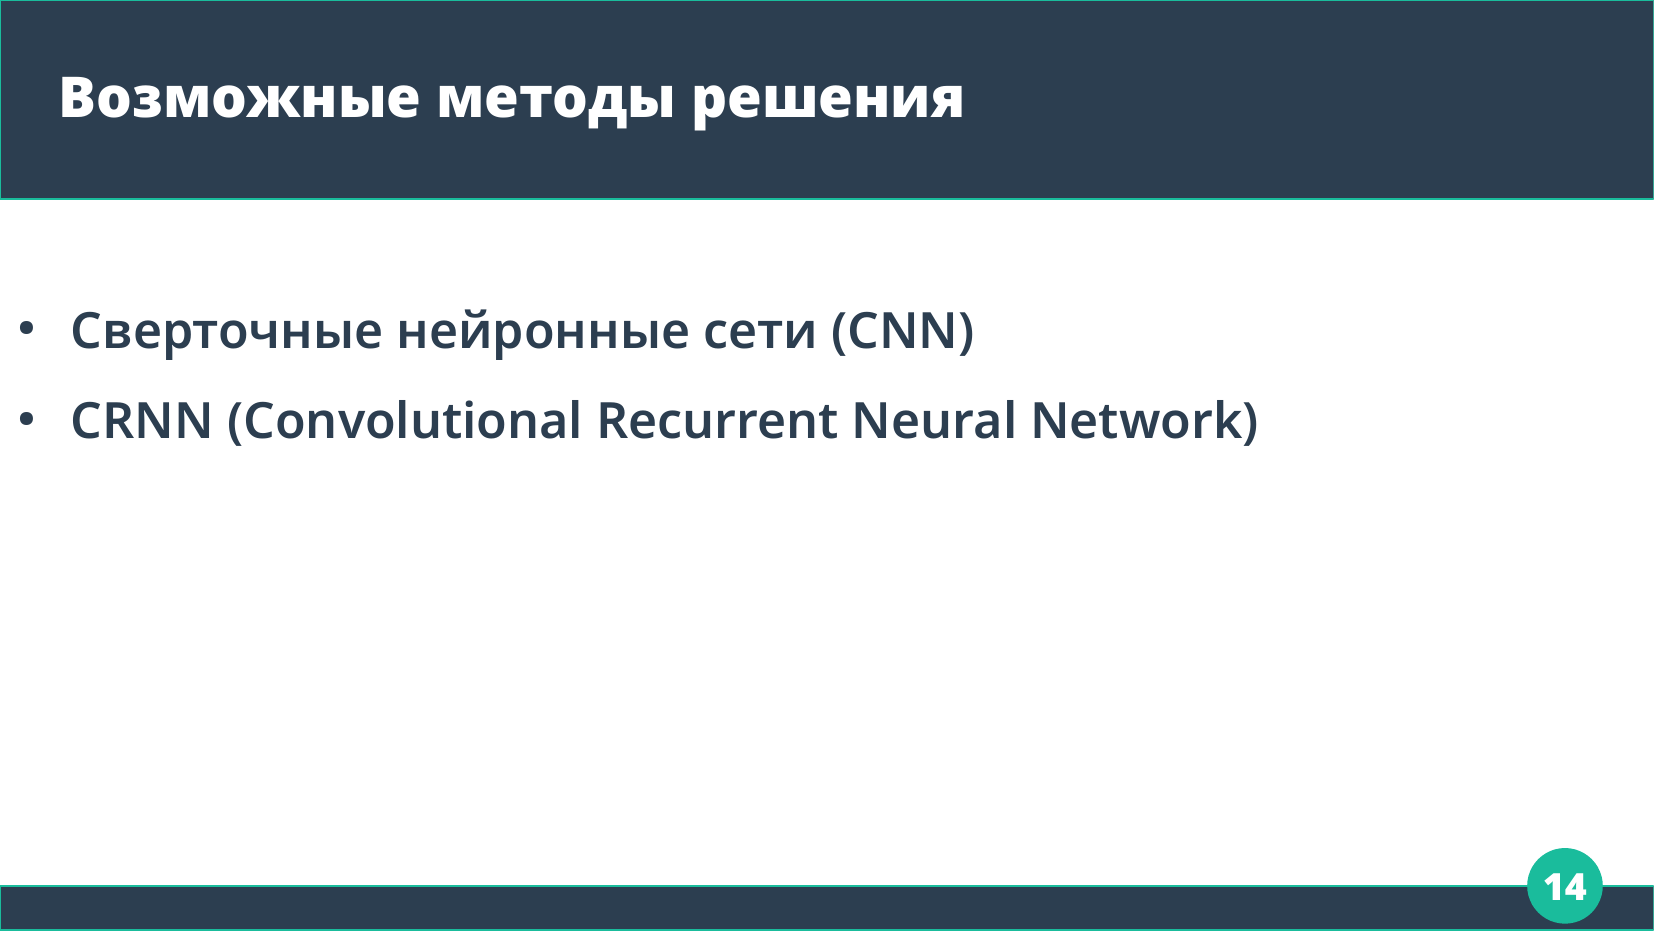

# Возможные методы решения
Сверточные нейронные сети (CNN)
CRNN (Convolutional Recurrent Neural Network)
14